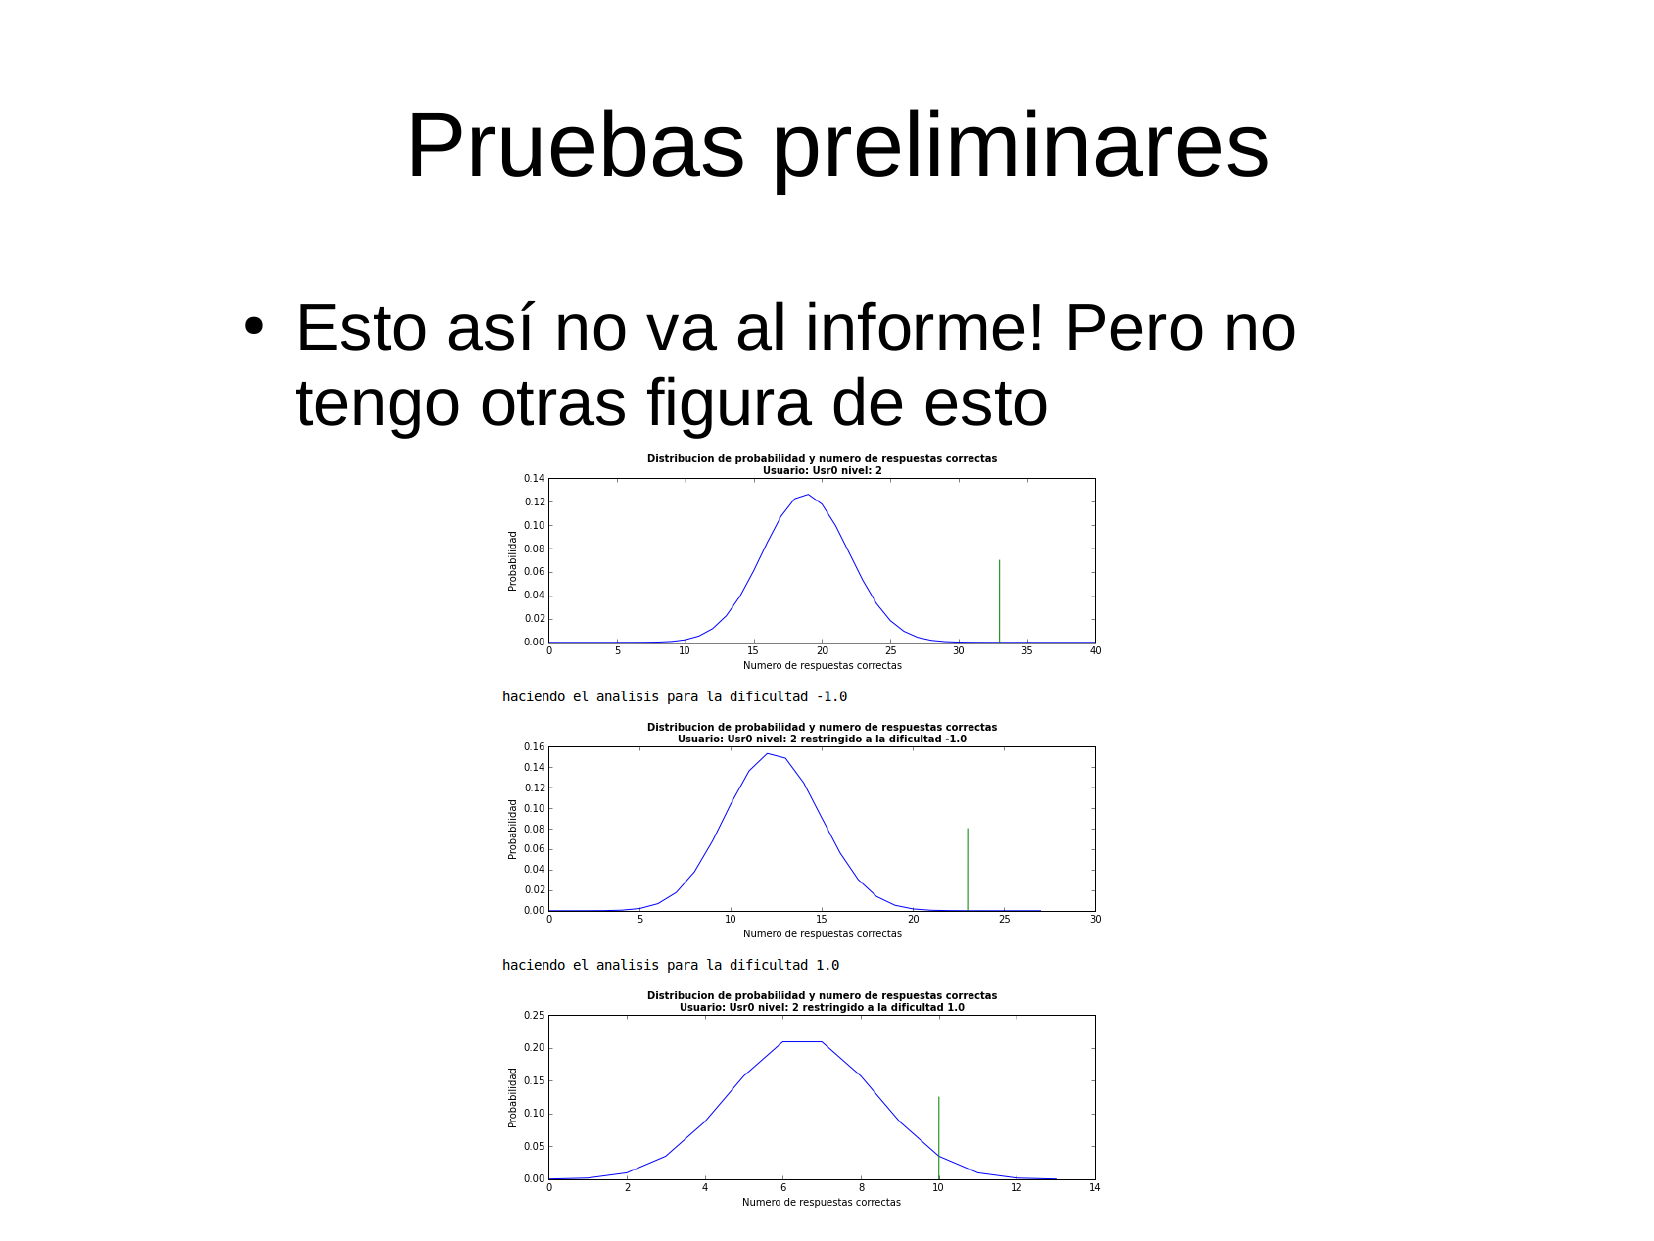

# Pruebas preliminares
Esto así no va al informe! Pero no tengo otras figura de esto